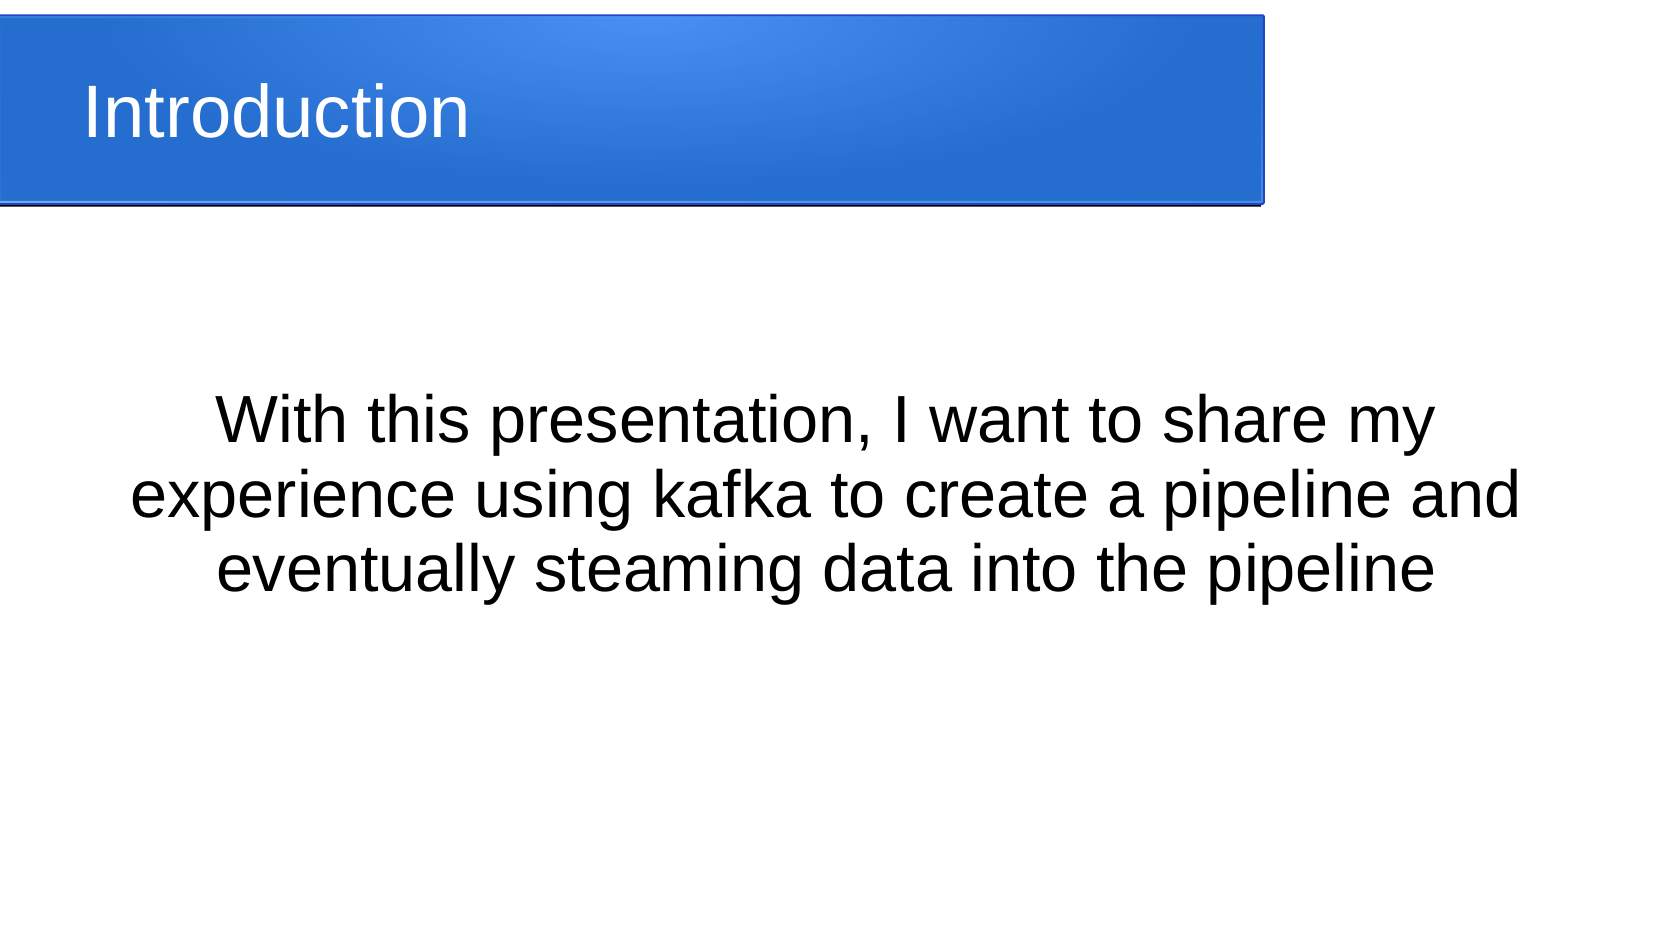

# Introduction
With this presentation, I want to share my experience using kafka to create a pipeline and eventually steaming data into the pipeline